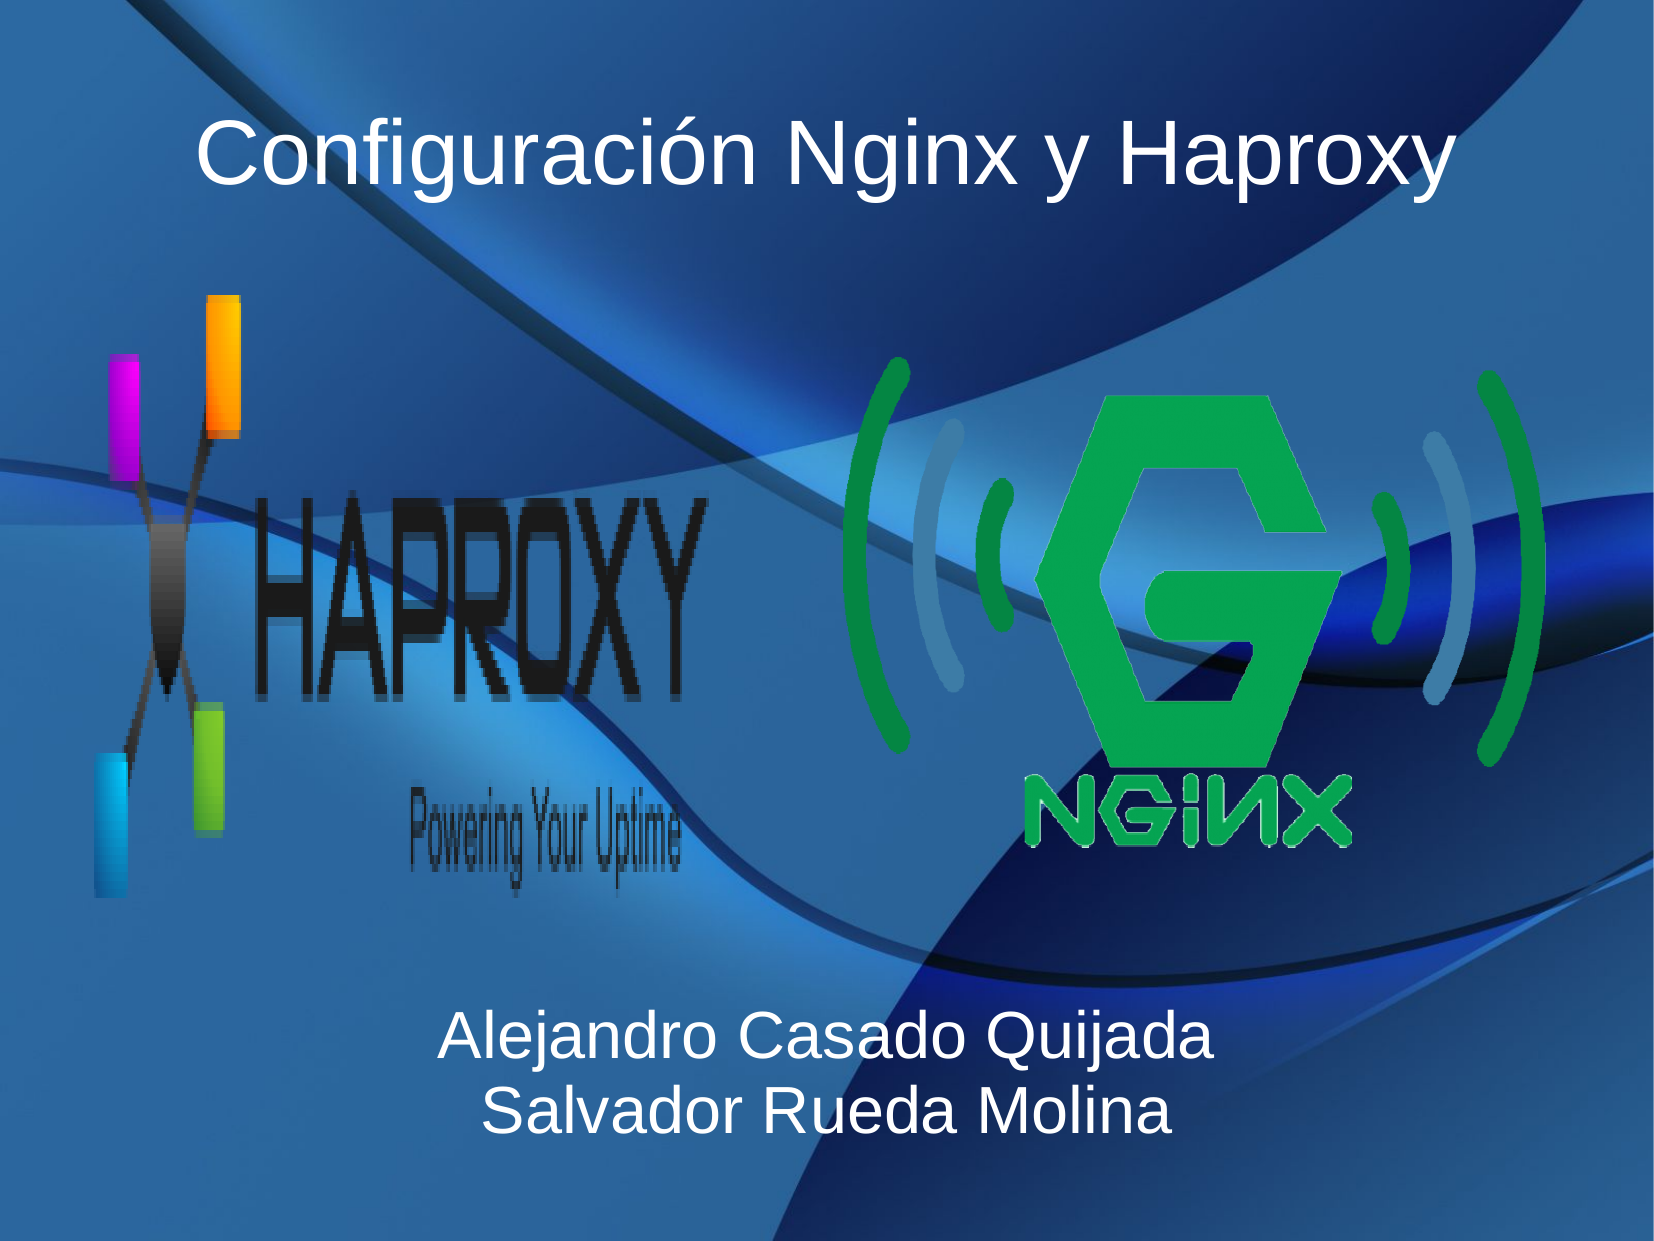

# Configuración Nginx y Haproxy
Alejandro Casado Quijada
Salvador Rueda Molina